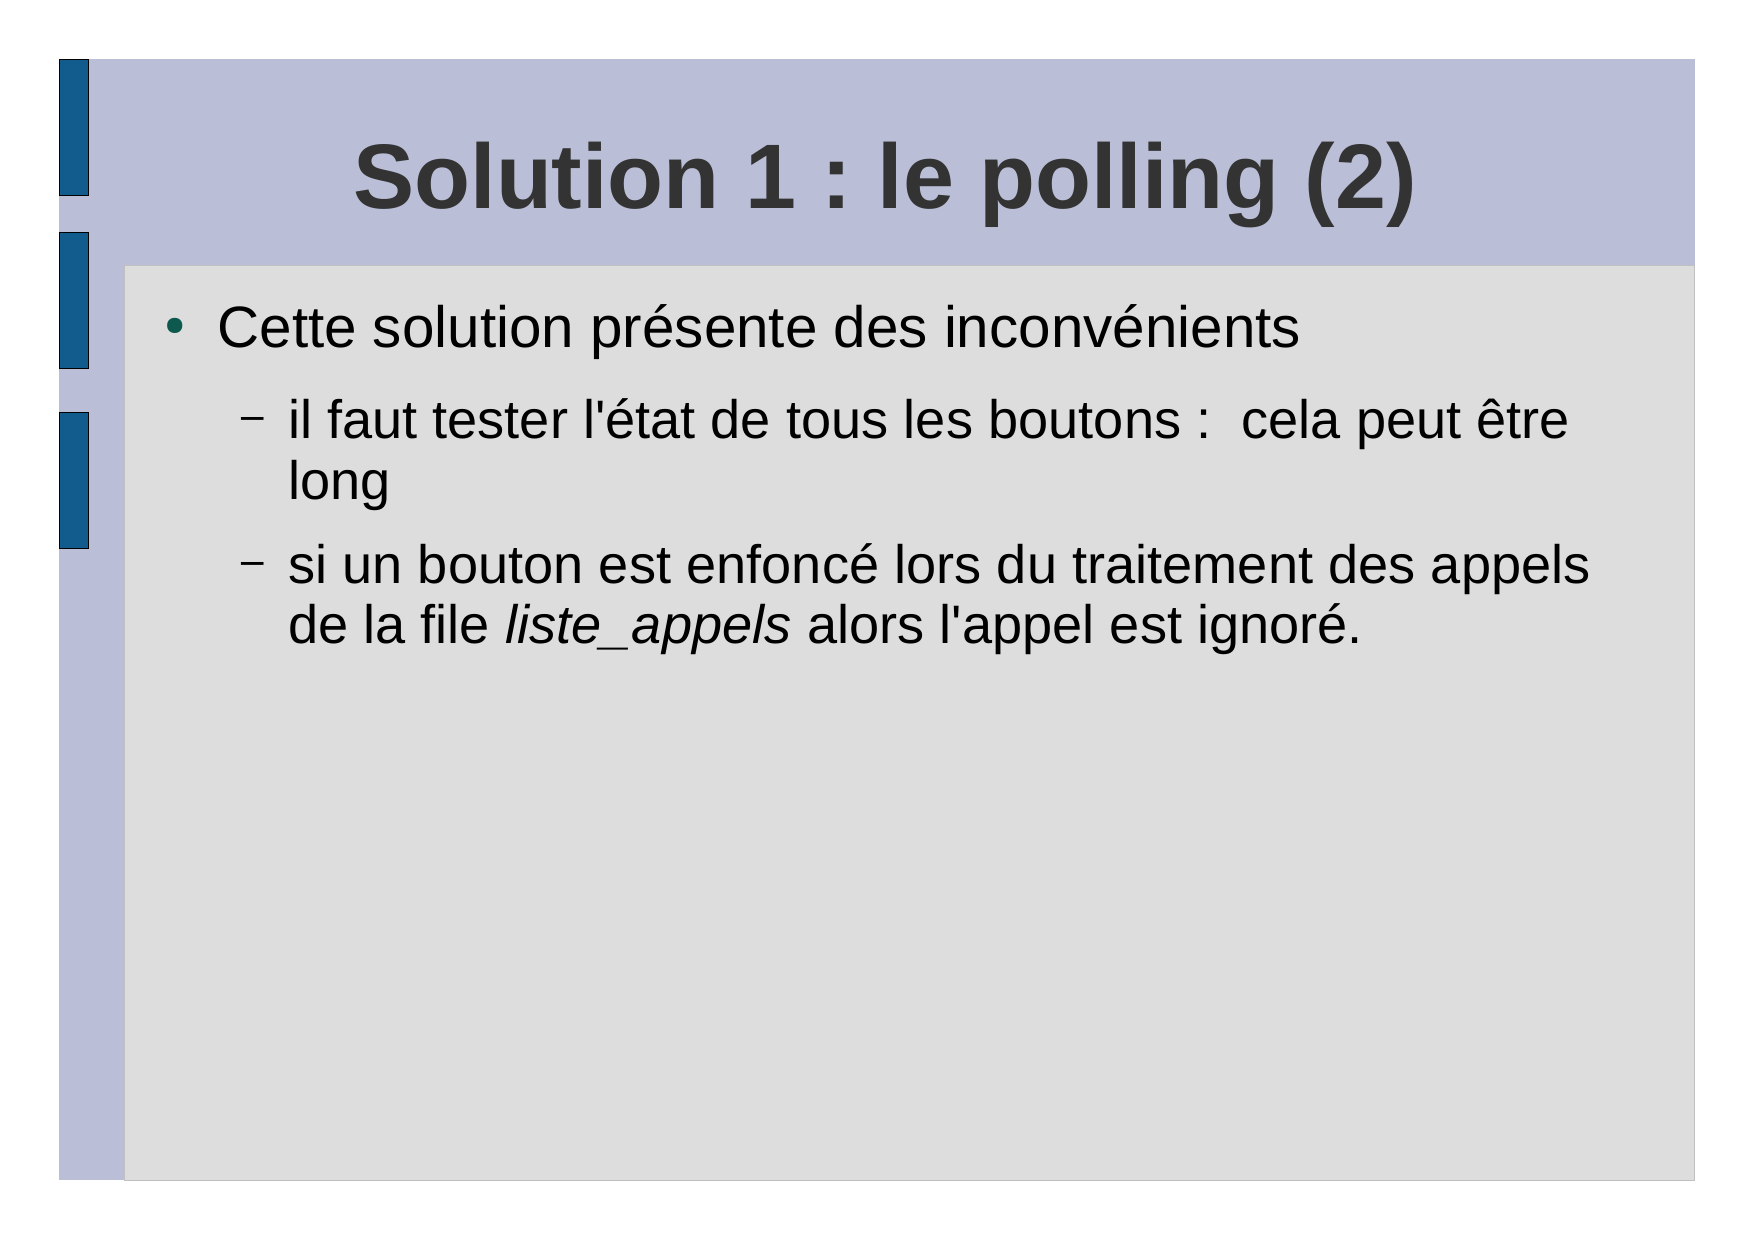

# Solution 1 : le polling (2)
Cette solution présente des inconvénients
il faut tester l'état de tous les boutons : cela peut être long
si un bouton est enfoncé lors du traitement des appels de la file liste_appels alors l'appel est ignoré.